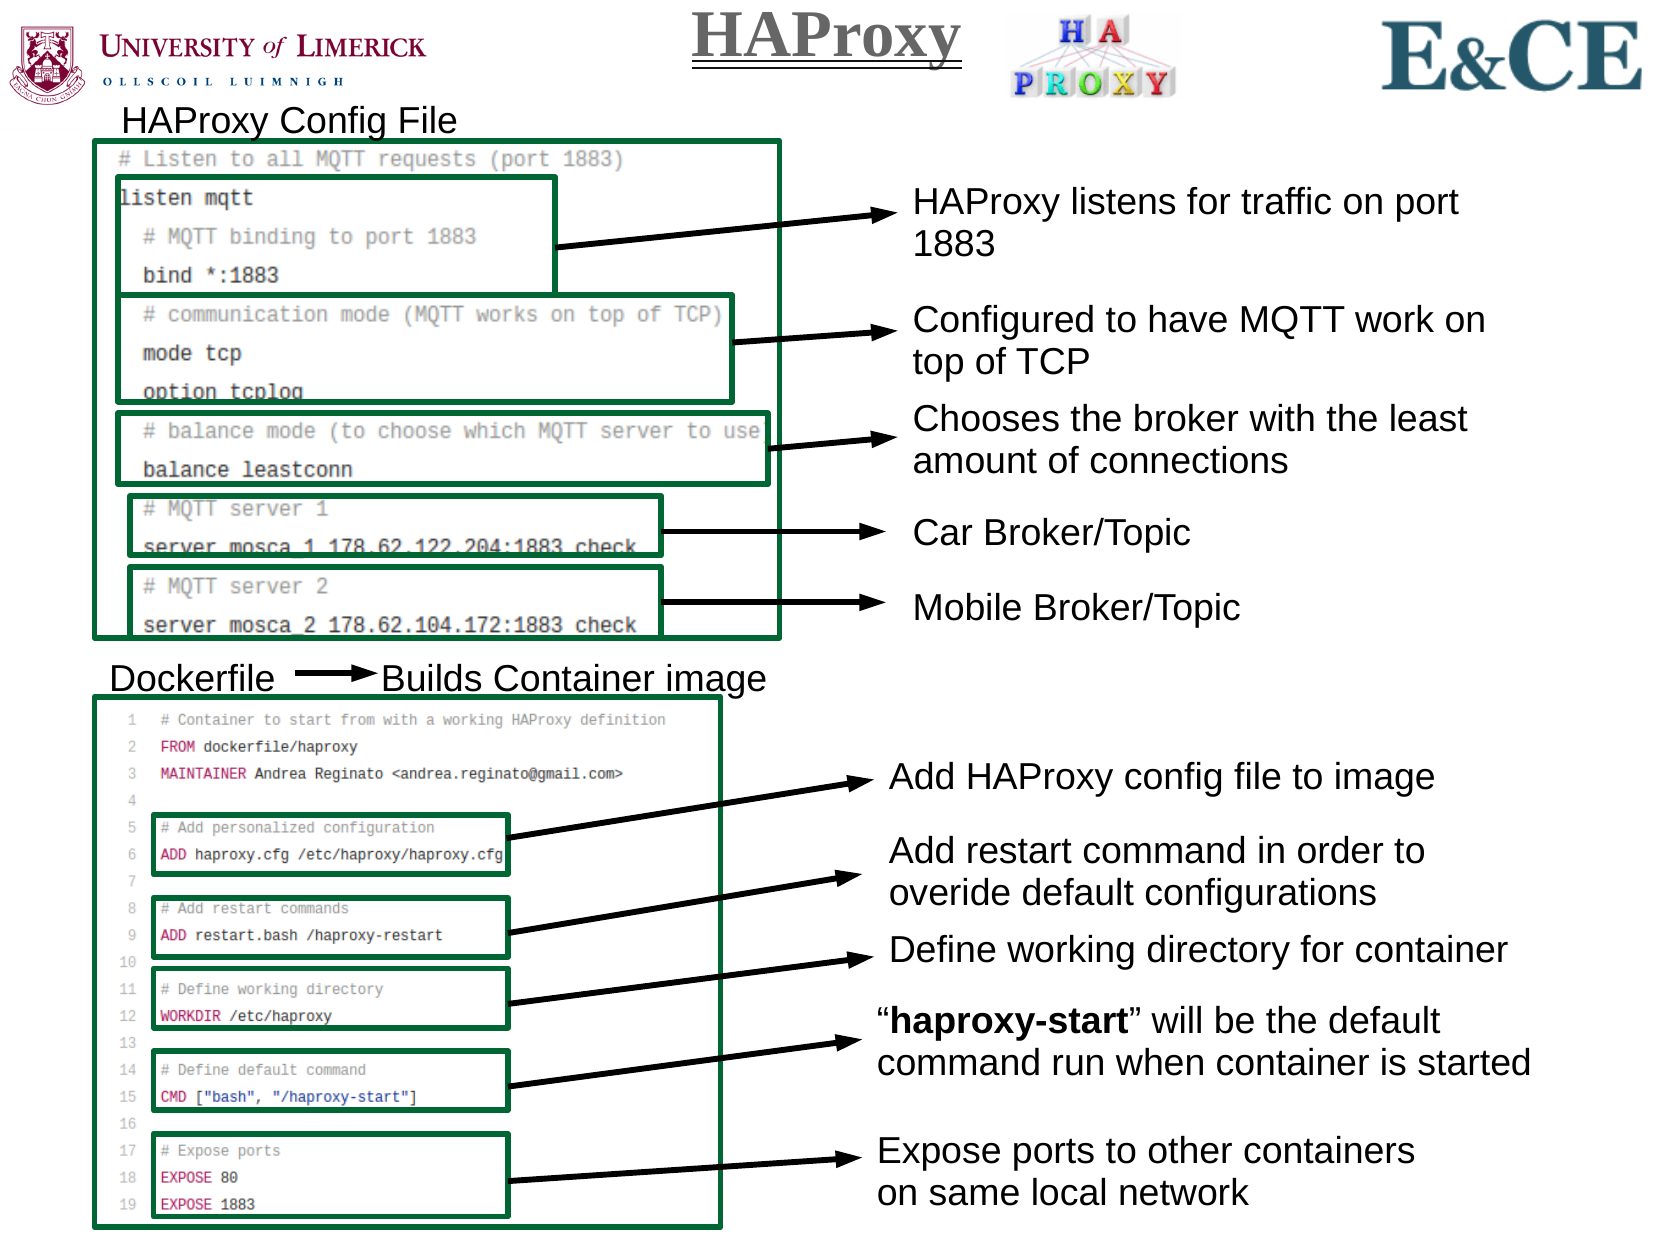

# HAProxy
HAProxy Config File
HAProxy listens for traffic on port 1883
Configured to have MQTT work on top of TCP
Chooses the broker with the least amount of connections
Car Broker/Topic
Mobile Broker/Topic
Dockerfile
Builds Container image
Add HAProxy config file to image
Add restart command in order to overide default configurations
Define working directory for container
“haproxy-start” will be the default command run when container is started
Expose ports to other containers on same local network